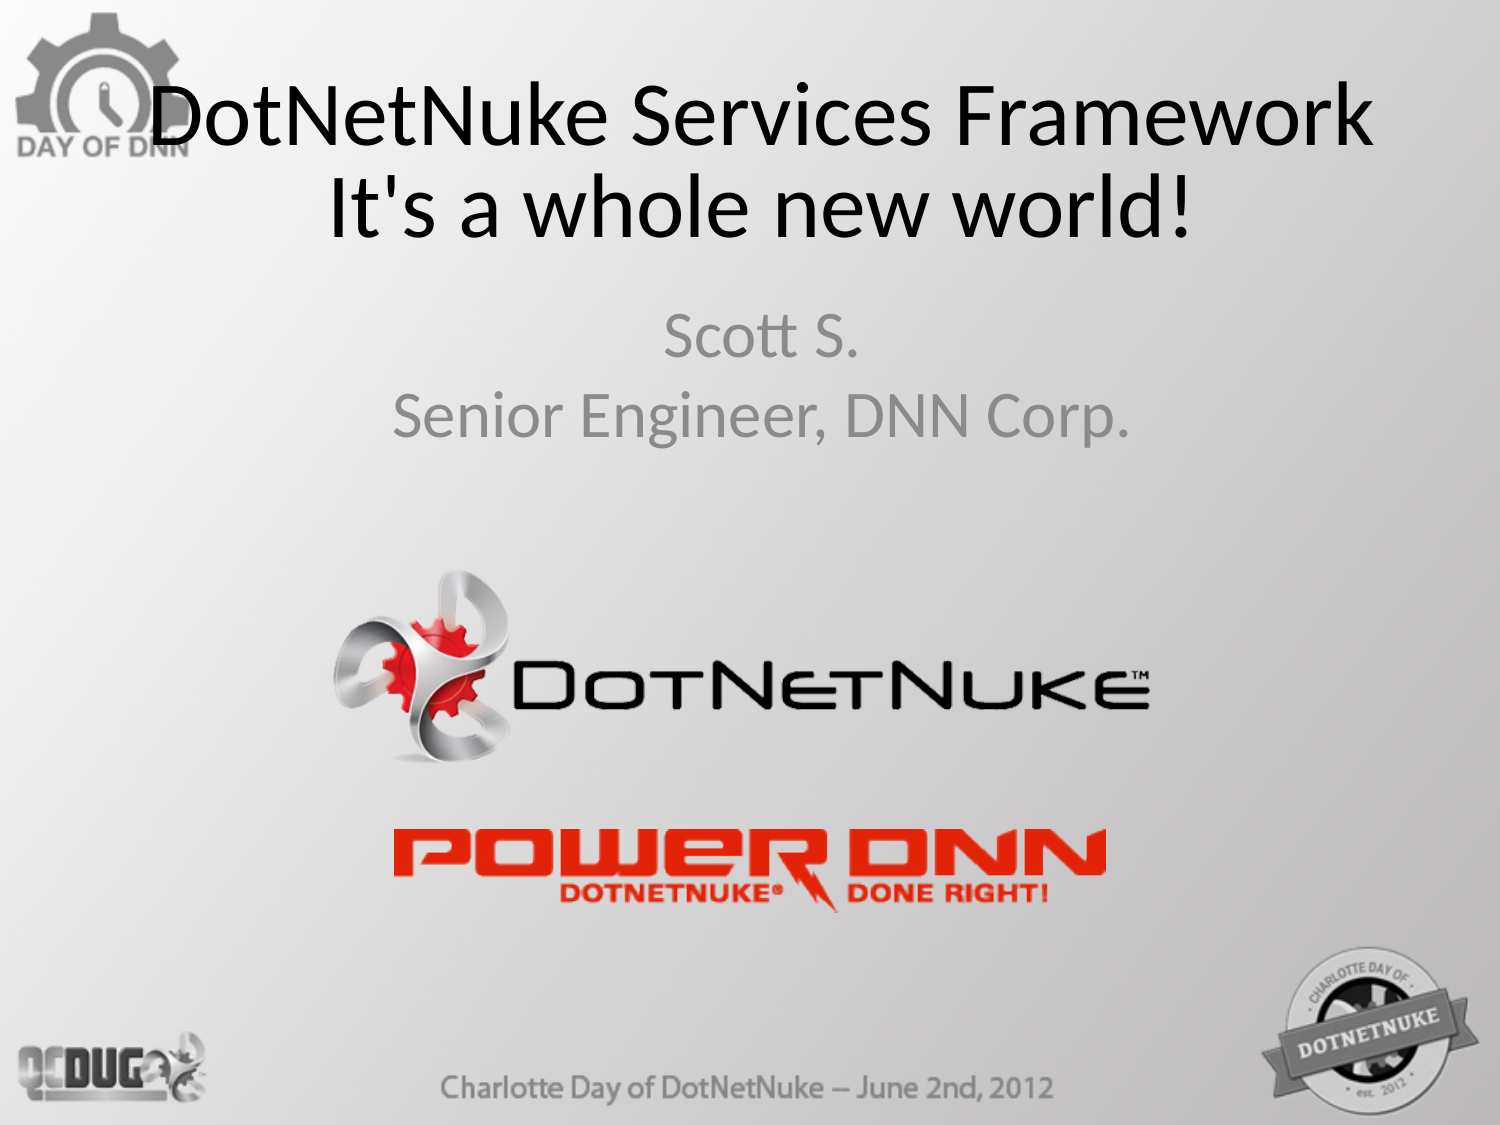

# DotNetNuke Services Framework It's a whole new world!
Scott S.
Senior Engineer, DNN Corp.